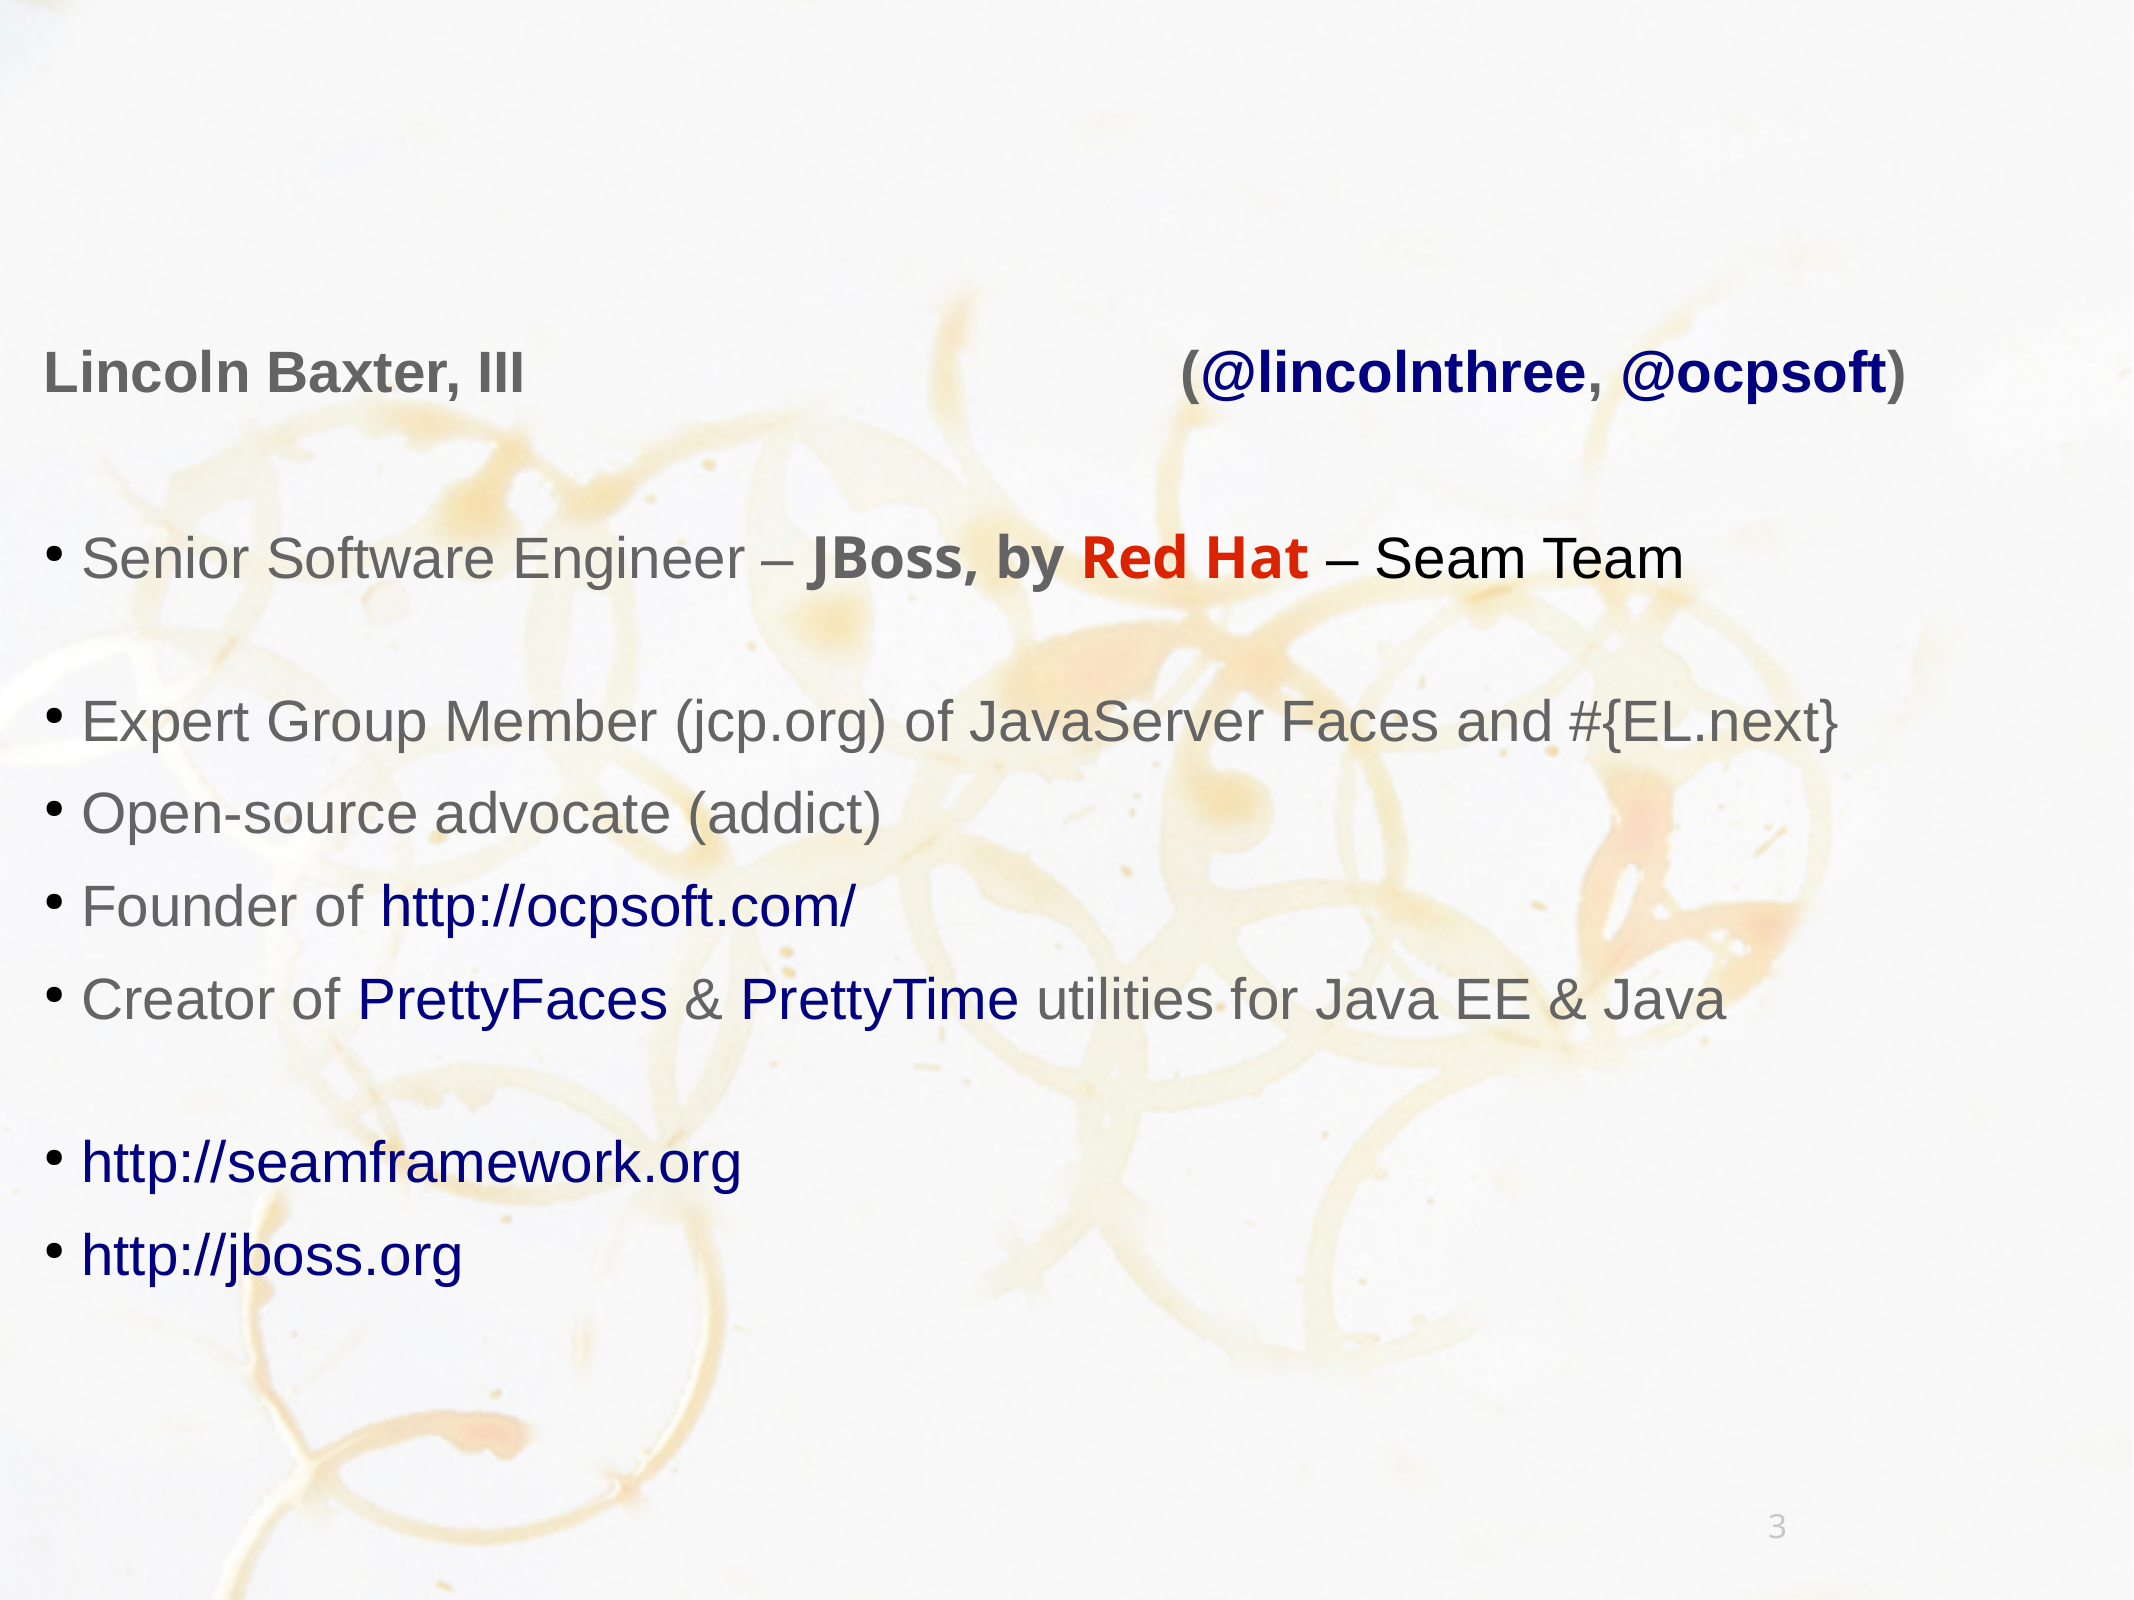

# Lincoln Baxter, III 					(@lincolnthree, @ocpsoft)
Senior Software Engineer – JBoss, by Red Hat – Seam Team
Expert Group Member (jcp.org) of JavaServer Faces and #{EL.next}
Open-source advocate (addict)
Founder of http://ocpsoft.com/
Creator of PrettyFaces & PrettyTime utilities for Java EE & Java
http://seamframework.org
http://jboss.org
3